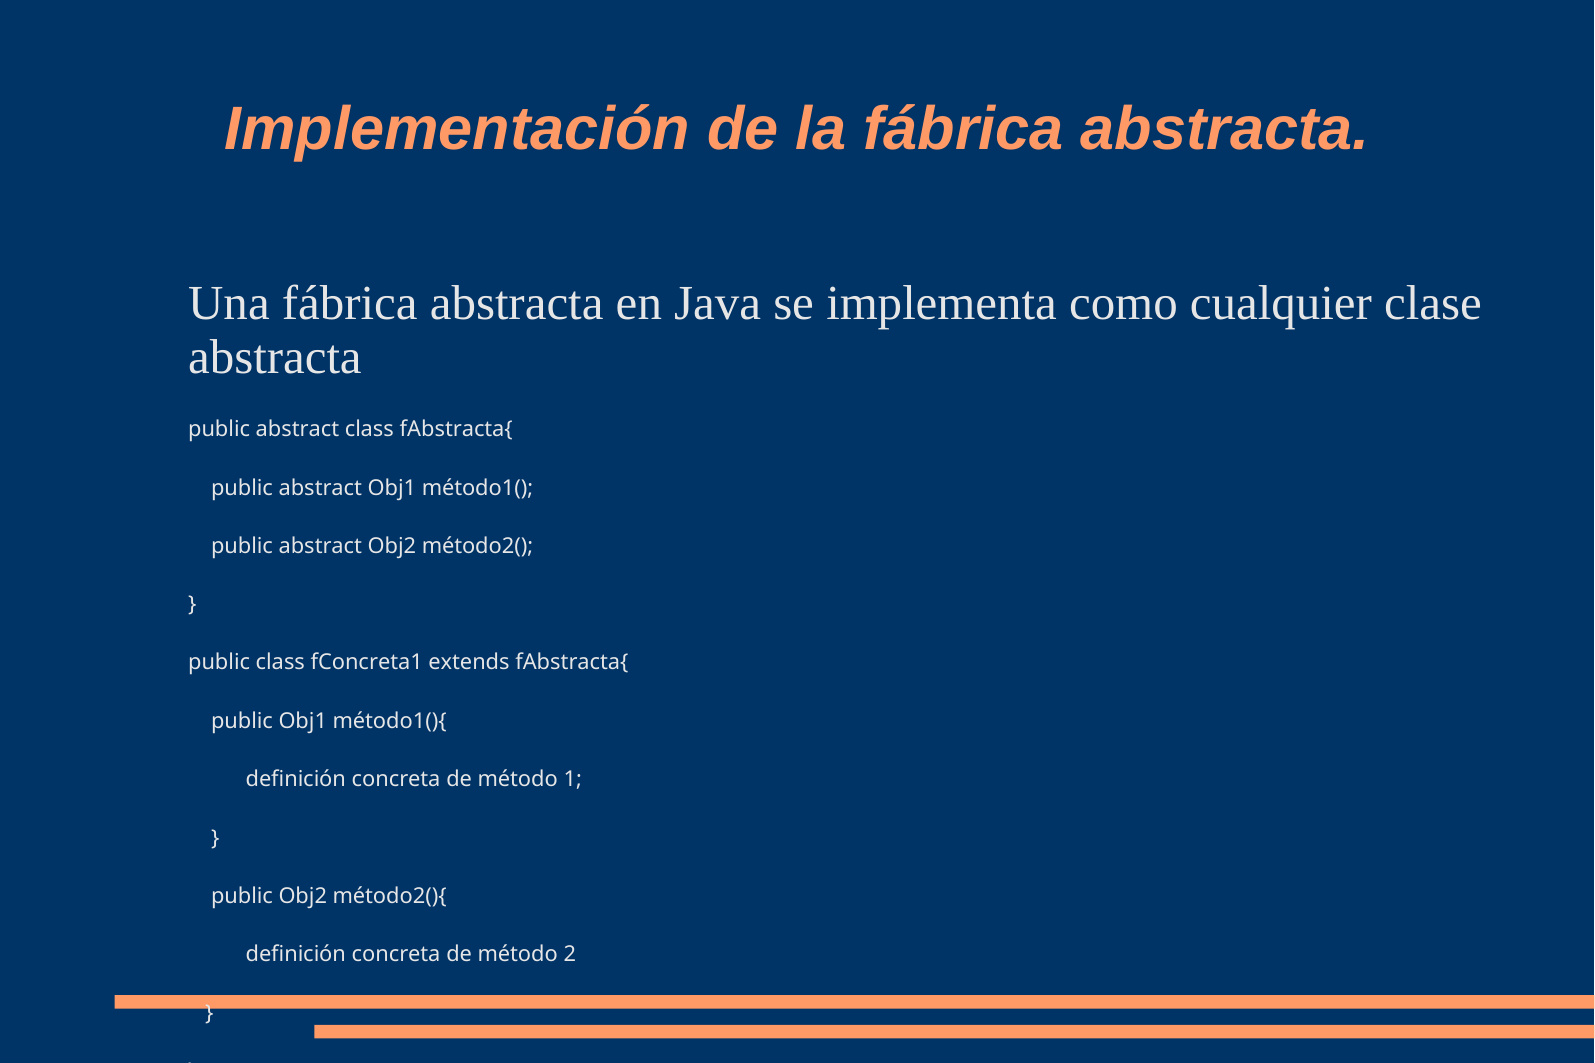

# Implementación de la fábrica abstracta.
Una fábrica abstracta en Java se implementa como cualquier clase abstracta
public abstract class fAbstracta{
 public abstract Obj1 método1();
 public abstract Obj2 método2();
}
public class fConcreta1 extends fAbstracta{
 public Obj1 método1(){
 definición concreta de método 1;
 }
 public Obj2 método2(){
 definición concreta de método 2
 }
}